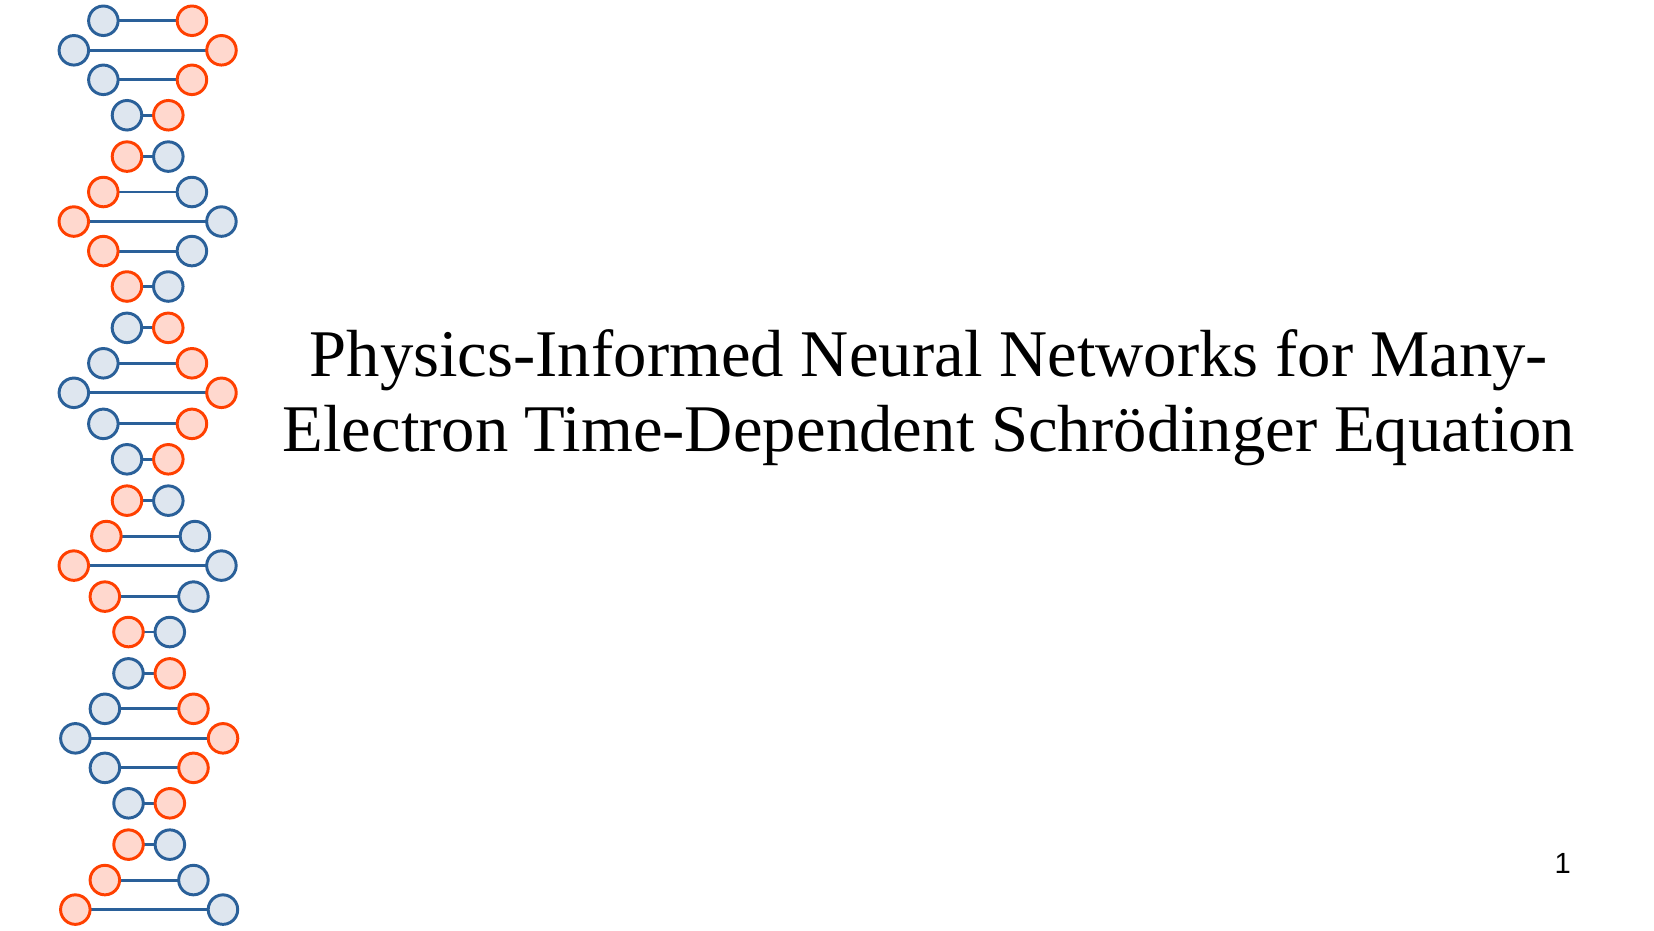

# Physics-Informed Neural Networks for Many-Electron Time-Dependent Schrödinger Equation
1